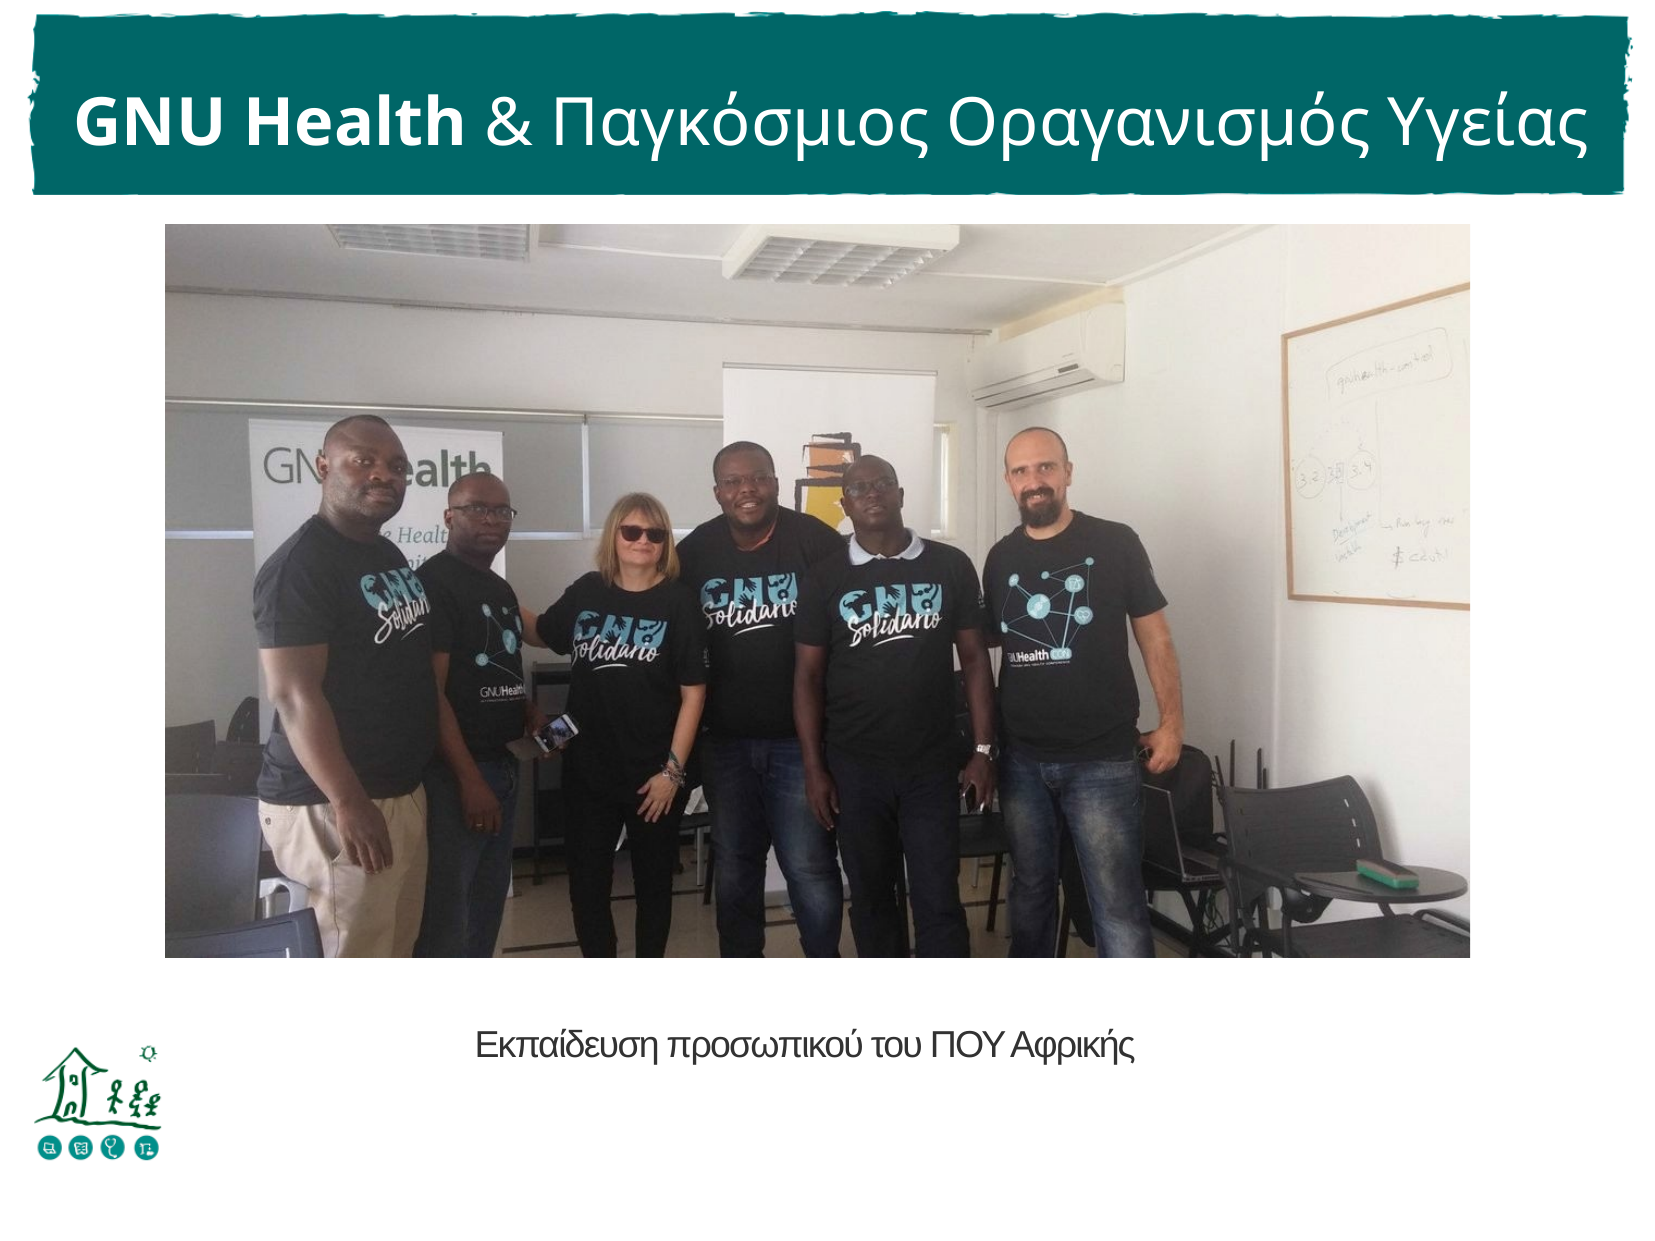

# GNU Health & Παγκόσμιος Οραγανισμός Υγείας
ICD-10
Εκπαίδευση προσωπικού του ΠΟΥ Αφρικής